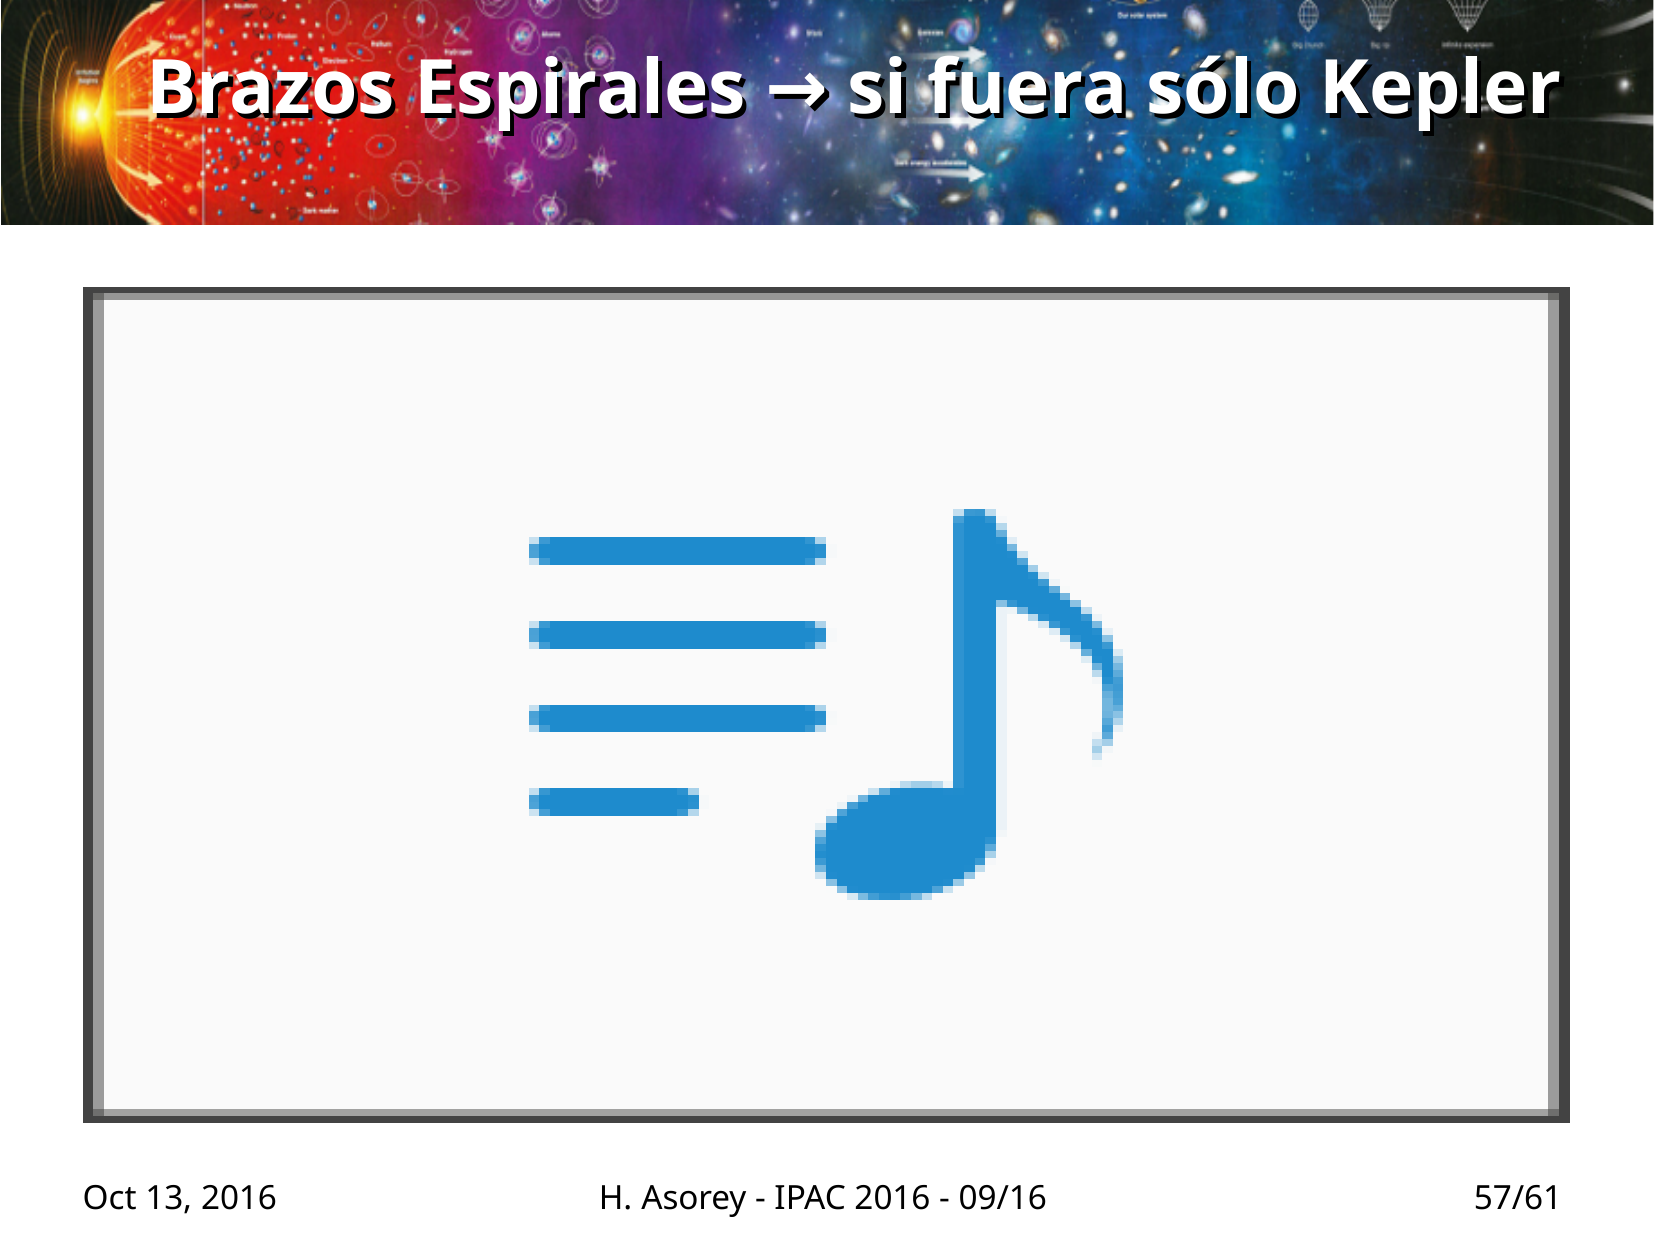

# Brazos Espirales → si fuera sólo Kepler
Oct 13, 2016
H. Asorey - IPAC 2016 - 09/16
57